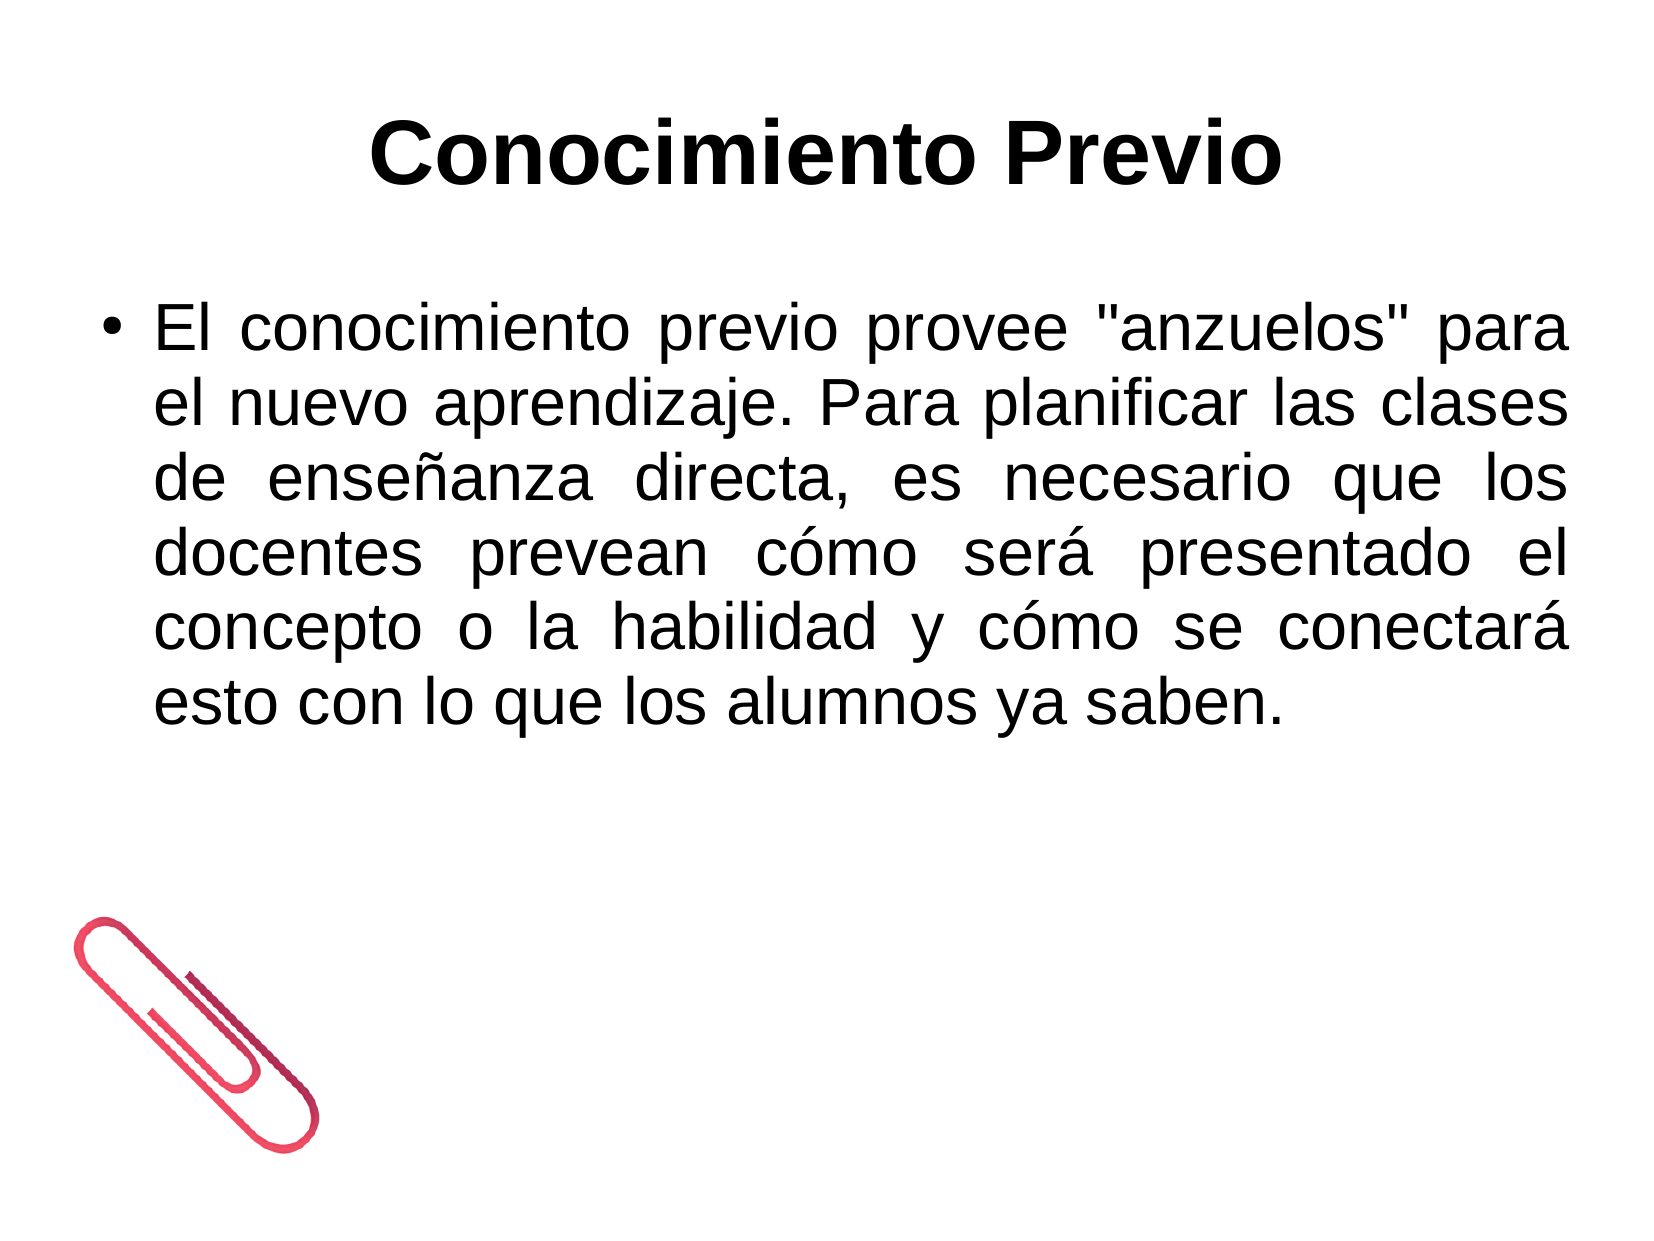

# Conocimiento Previo
El conocimiento previo provee "anzuelos" para el nuevo aprendizaje. Para planificar las clases de enseñanza directa, es necesario que los docentes prevean cómo será presentado el concepto o la habilidad y cómo se conectará esto con lo que los alumnos ya saben.